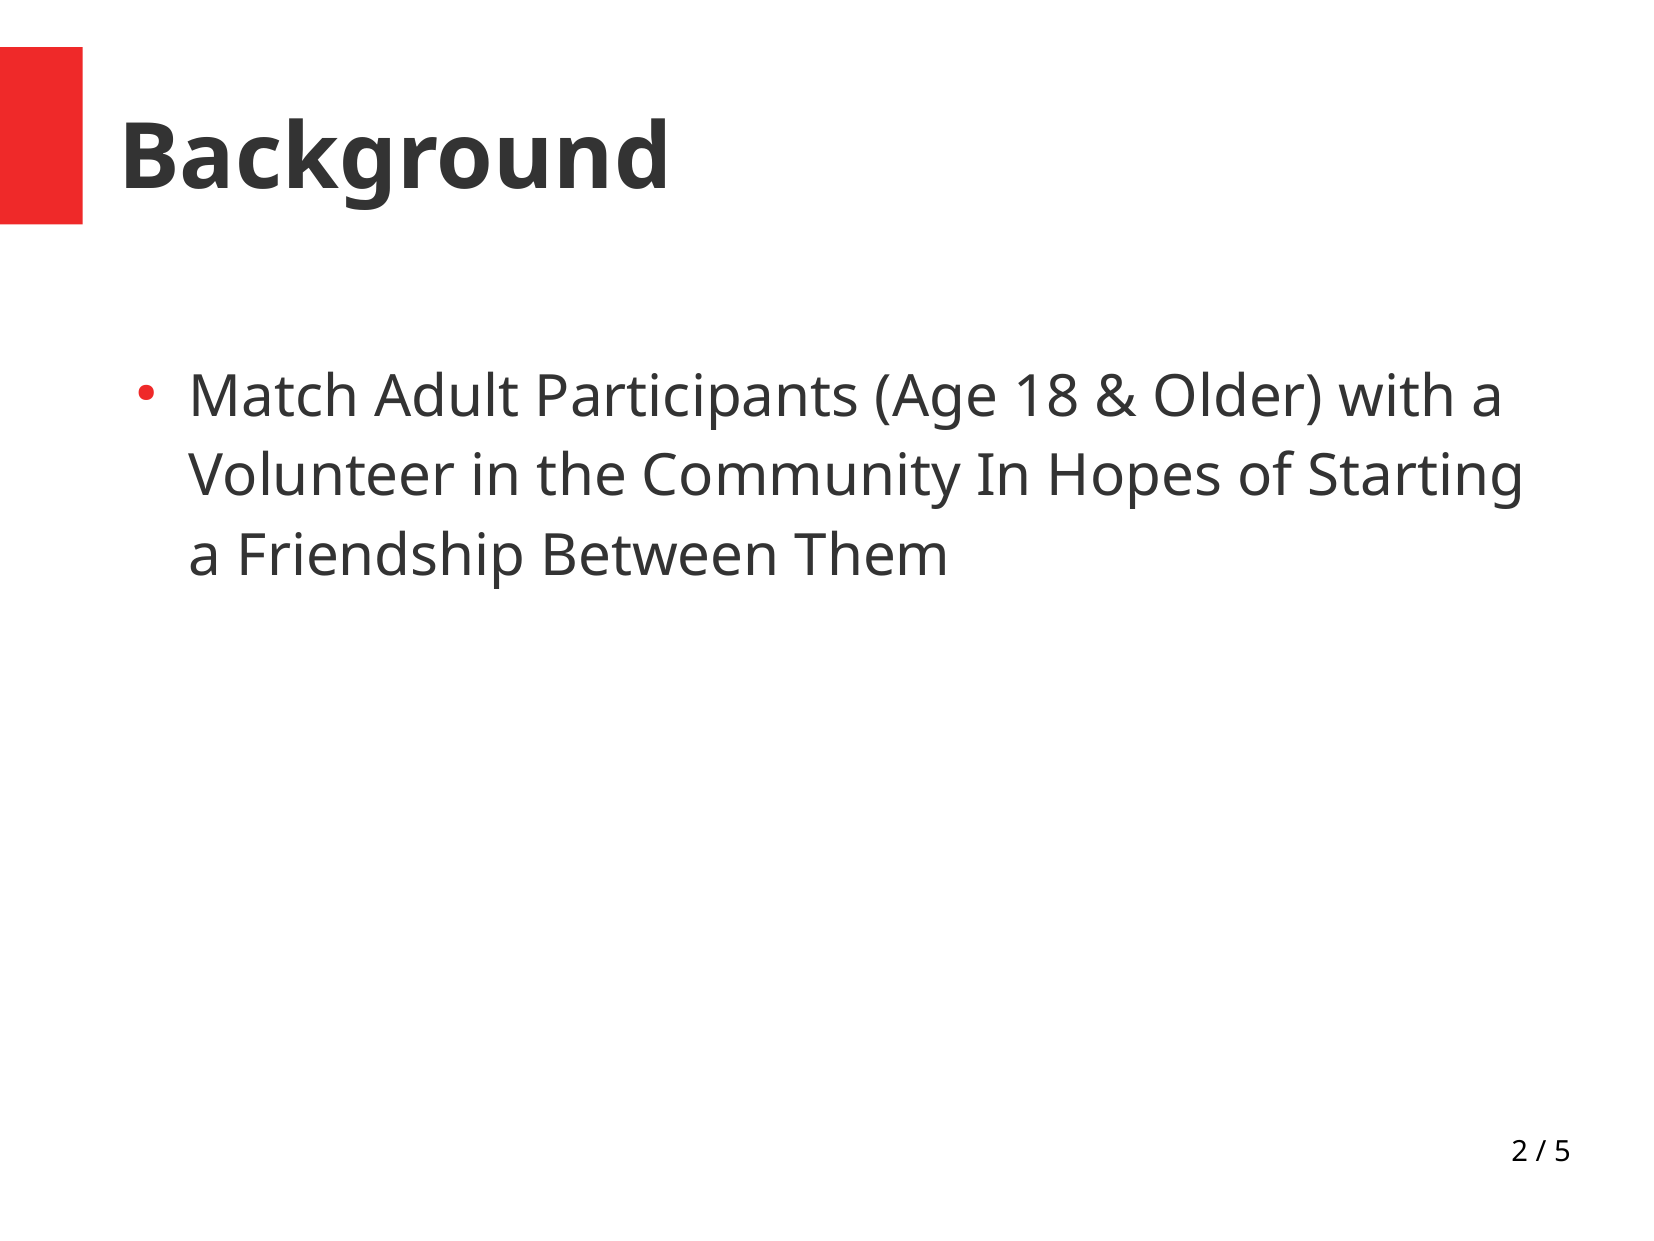

# Background
Match Adult Participants (Age 18 & Older) with a Volunteer in the Community In Hopes of Starting a Friendship Between Them
2